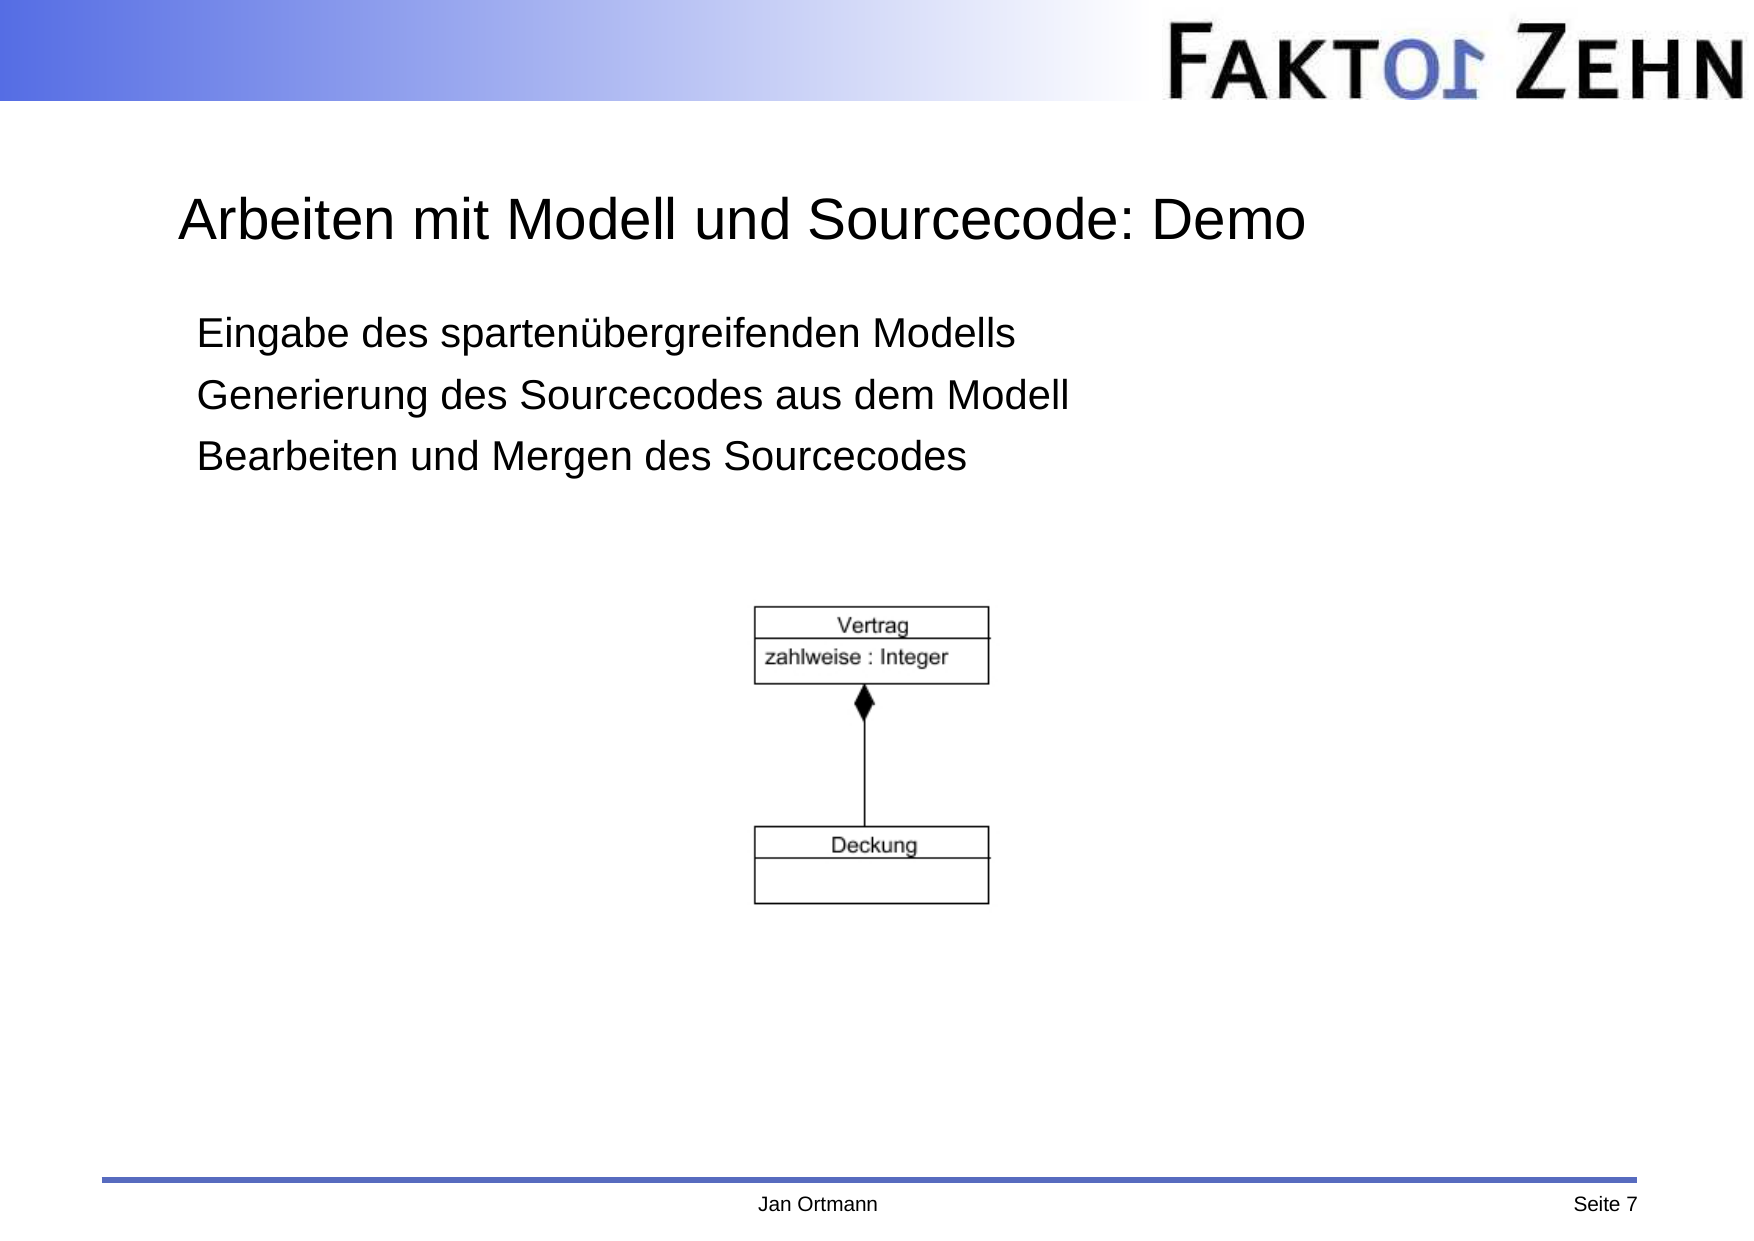

# Arbeiten mit Modell und Sourcecode: Demo
Eingabe des spartenübergreifenden Modells
Generierung des Sourcecodes aus dem Modell
Bearbeiten und Mergen des Sourcecodes